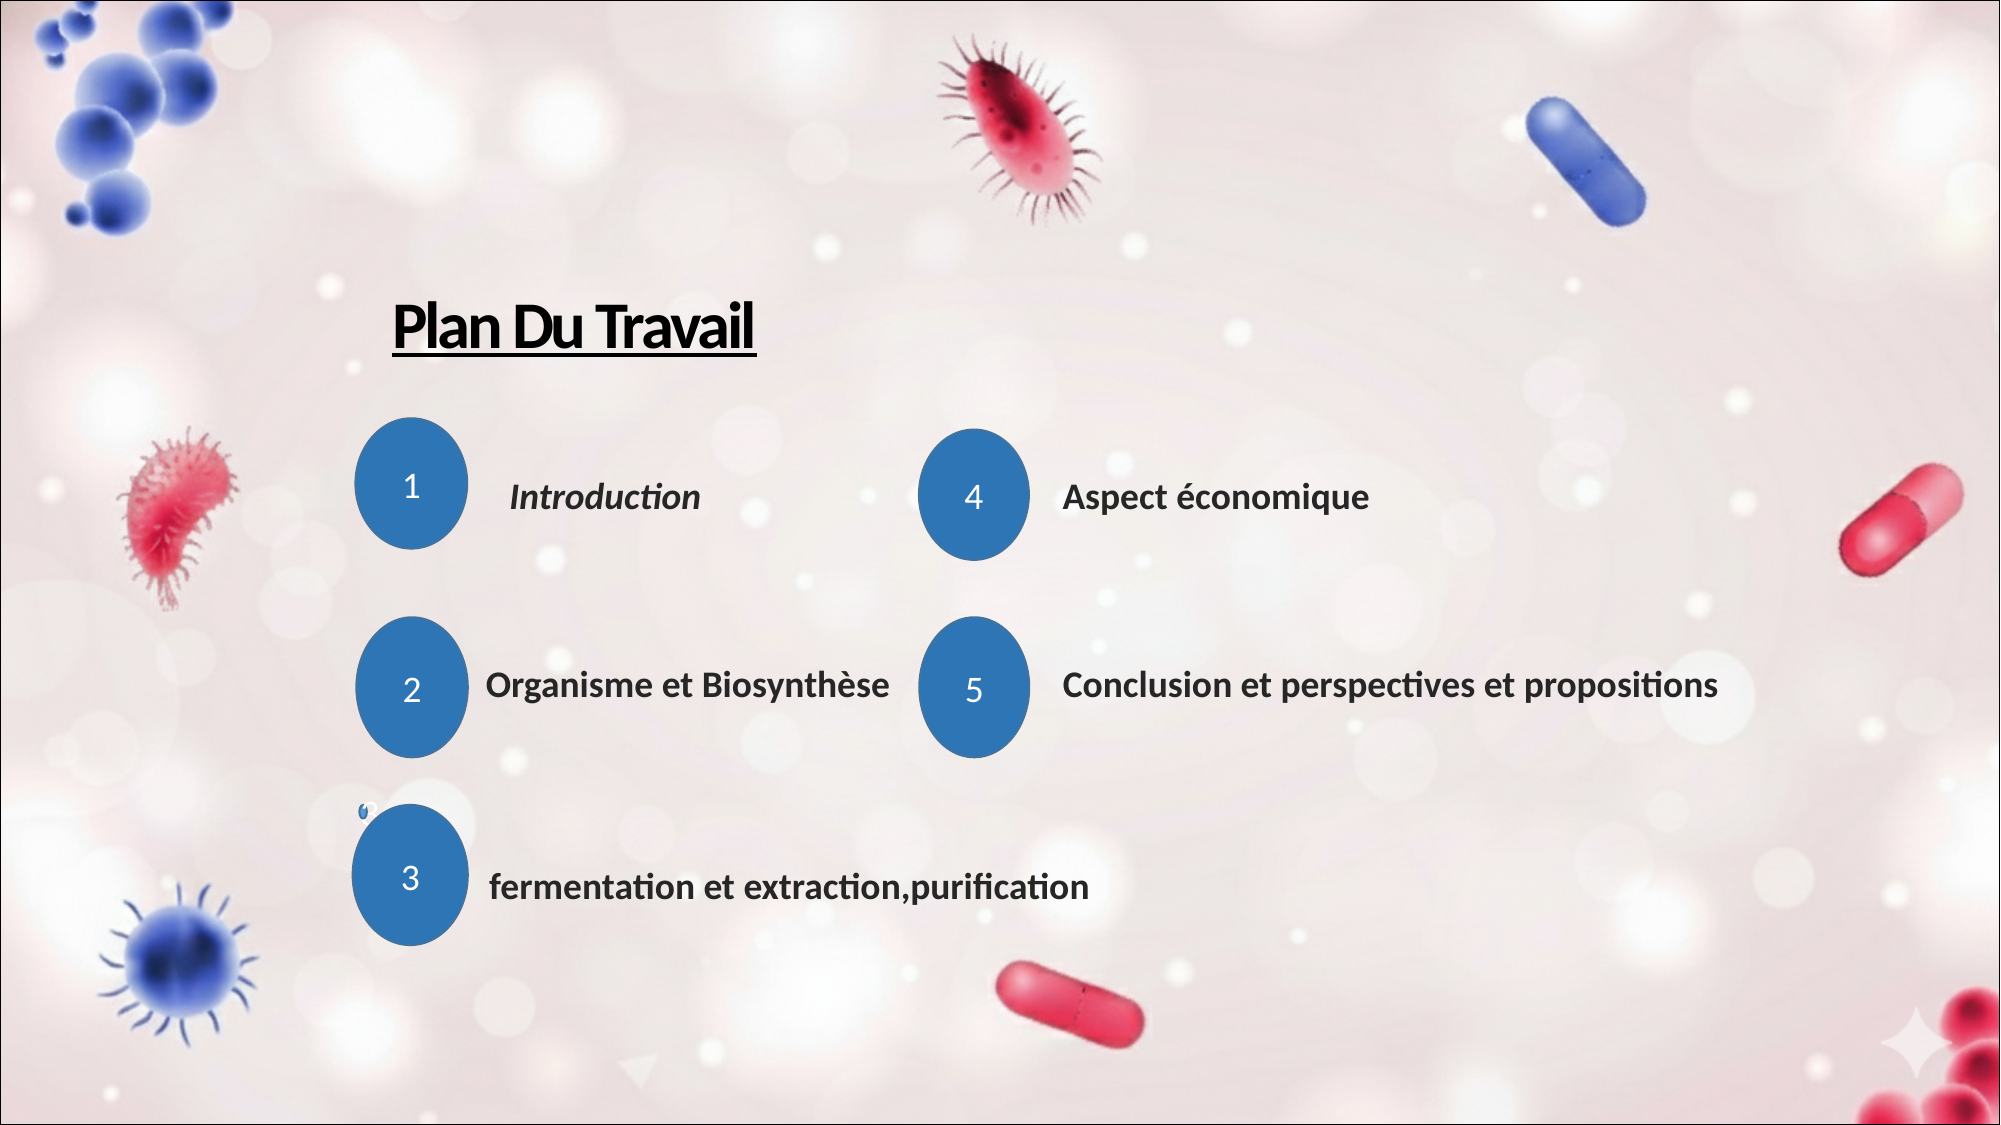

Plan Du Travail
1
4
Introduction
Aspect économique
2
5
Organisme et Biosynthèse
Conclusion et perspectives et propositions
3
3
fermentation et extraction,purification